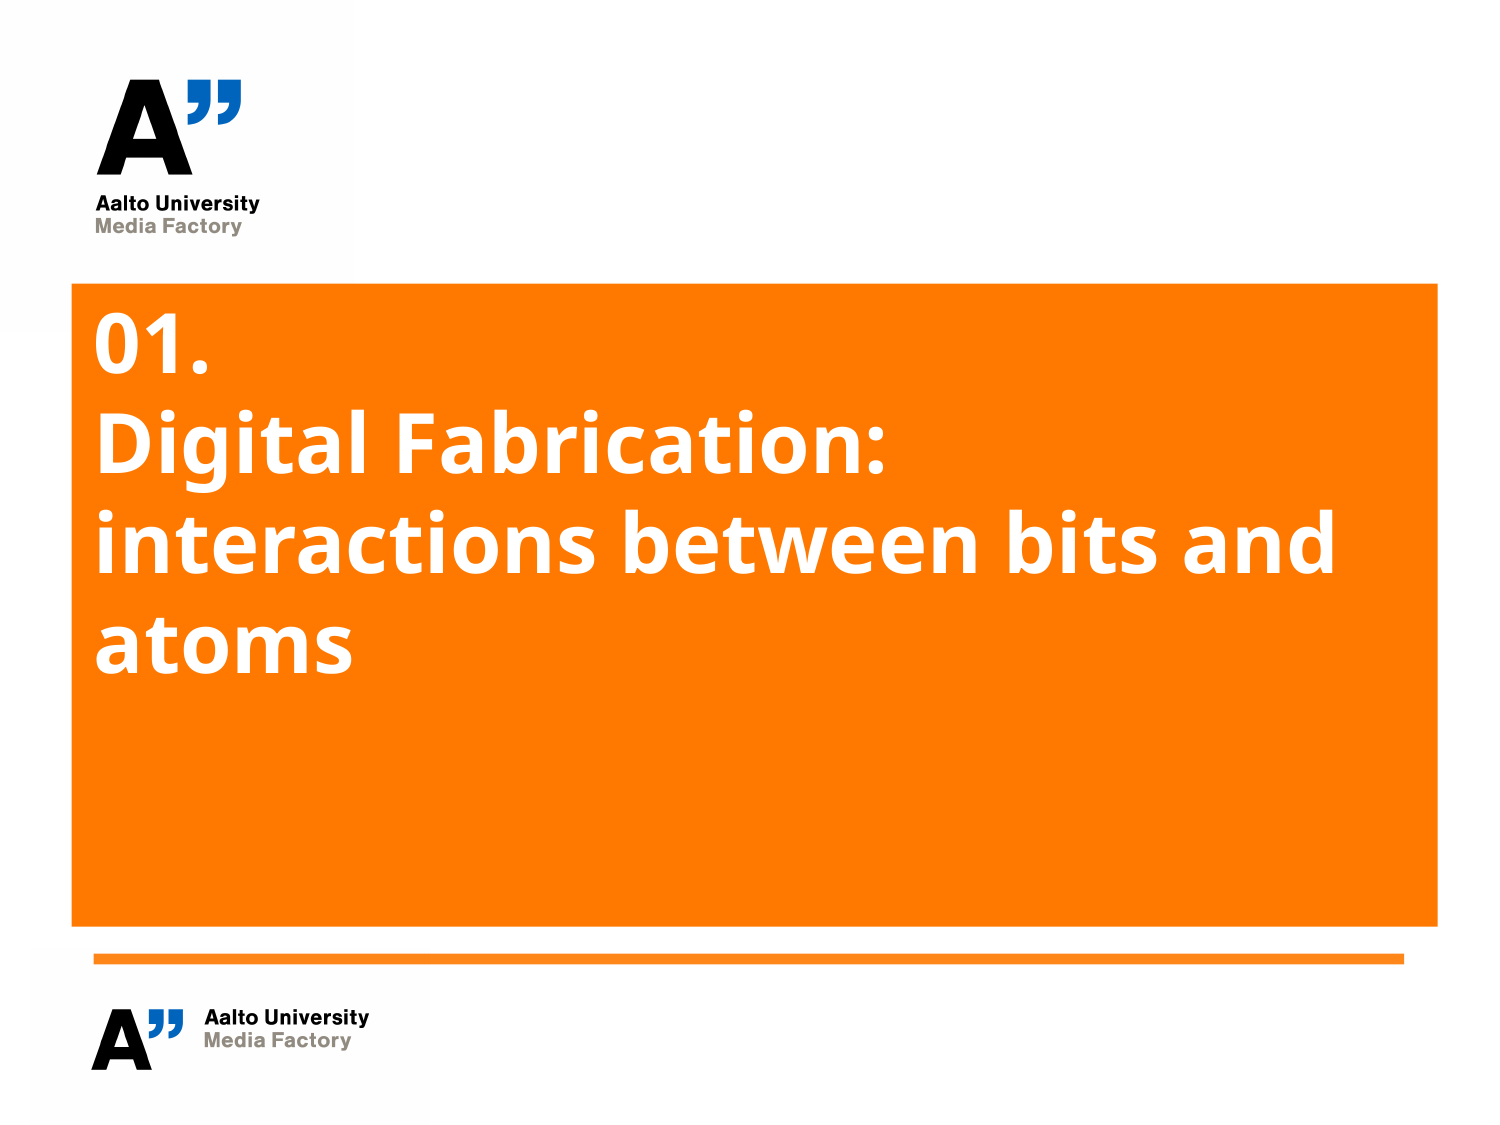

#
01.
Digital Fabrication:
interactions between bits and atoms